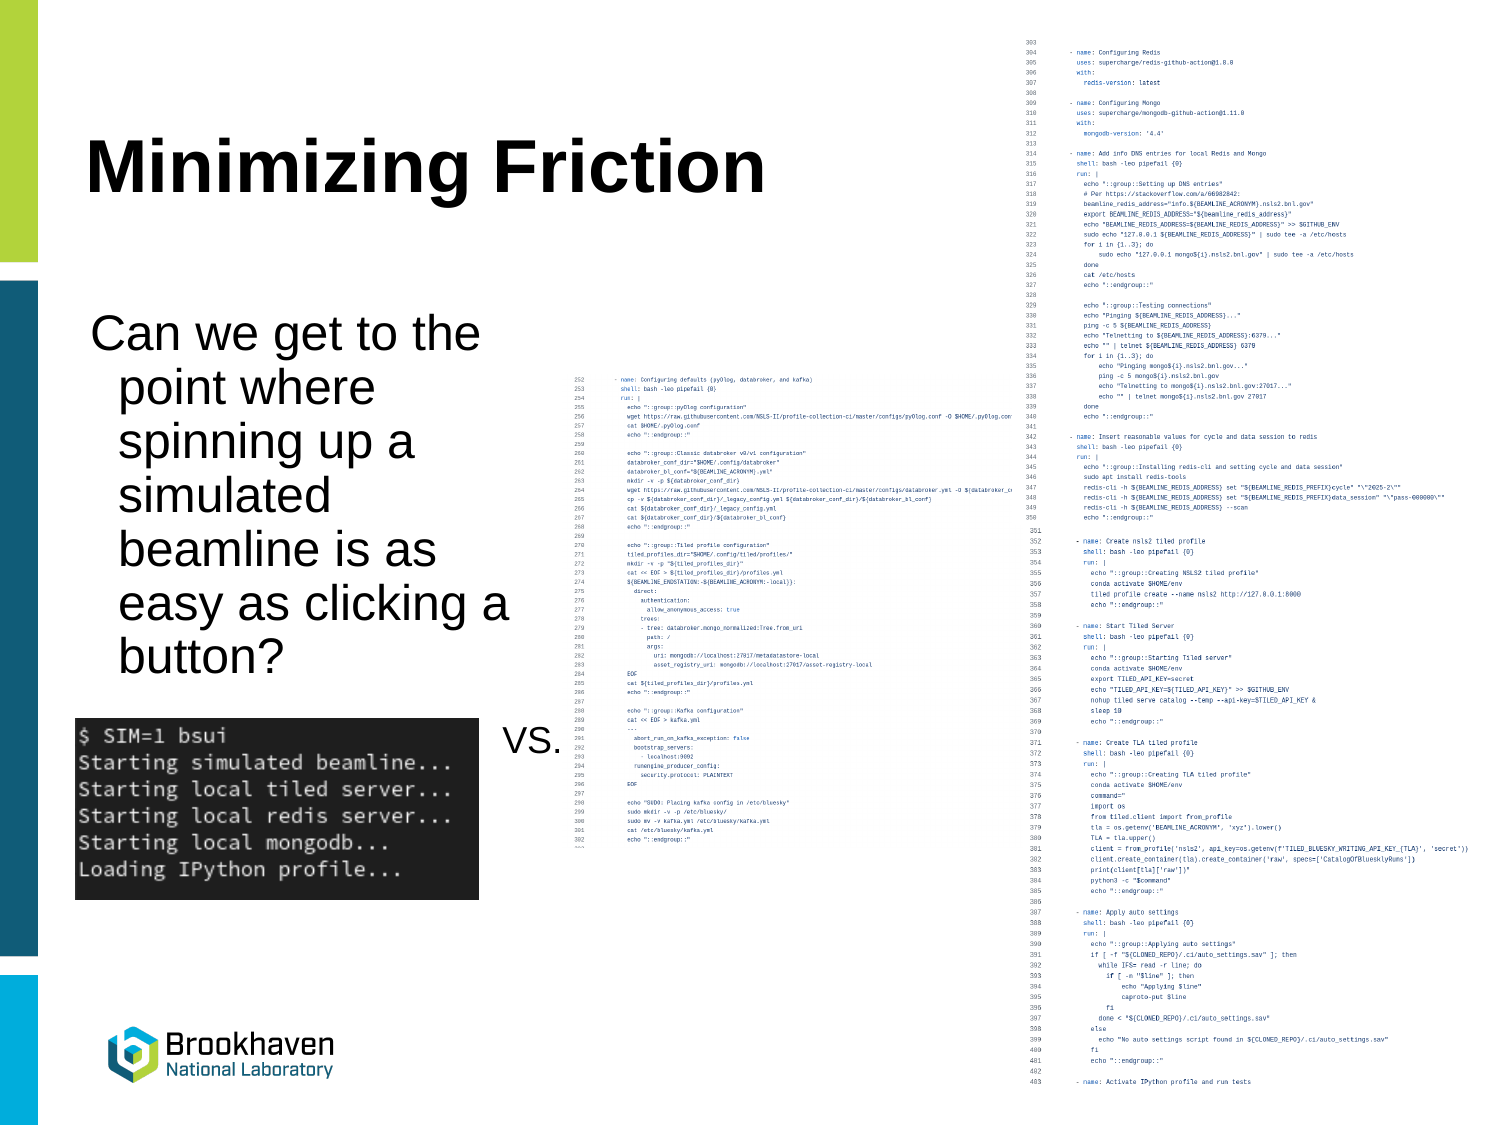

# Minimizing Friction
Can we get to the point where spinning up a simulated beamline is as easy as clicking a button?
VS.